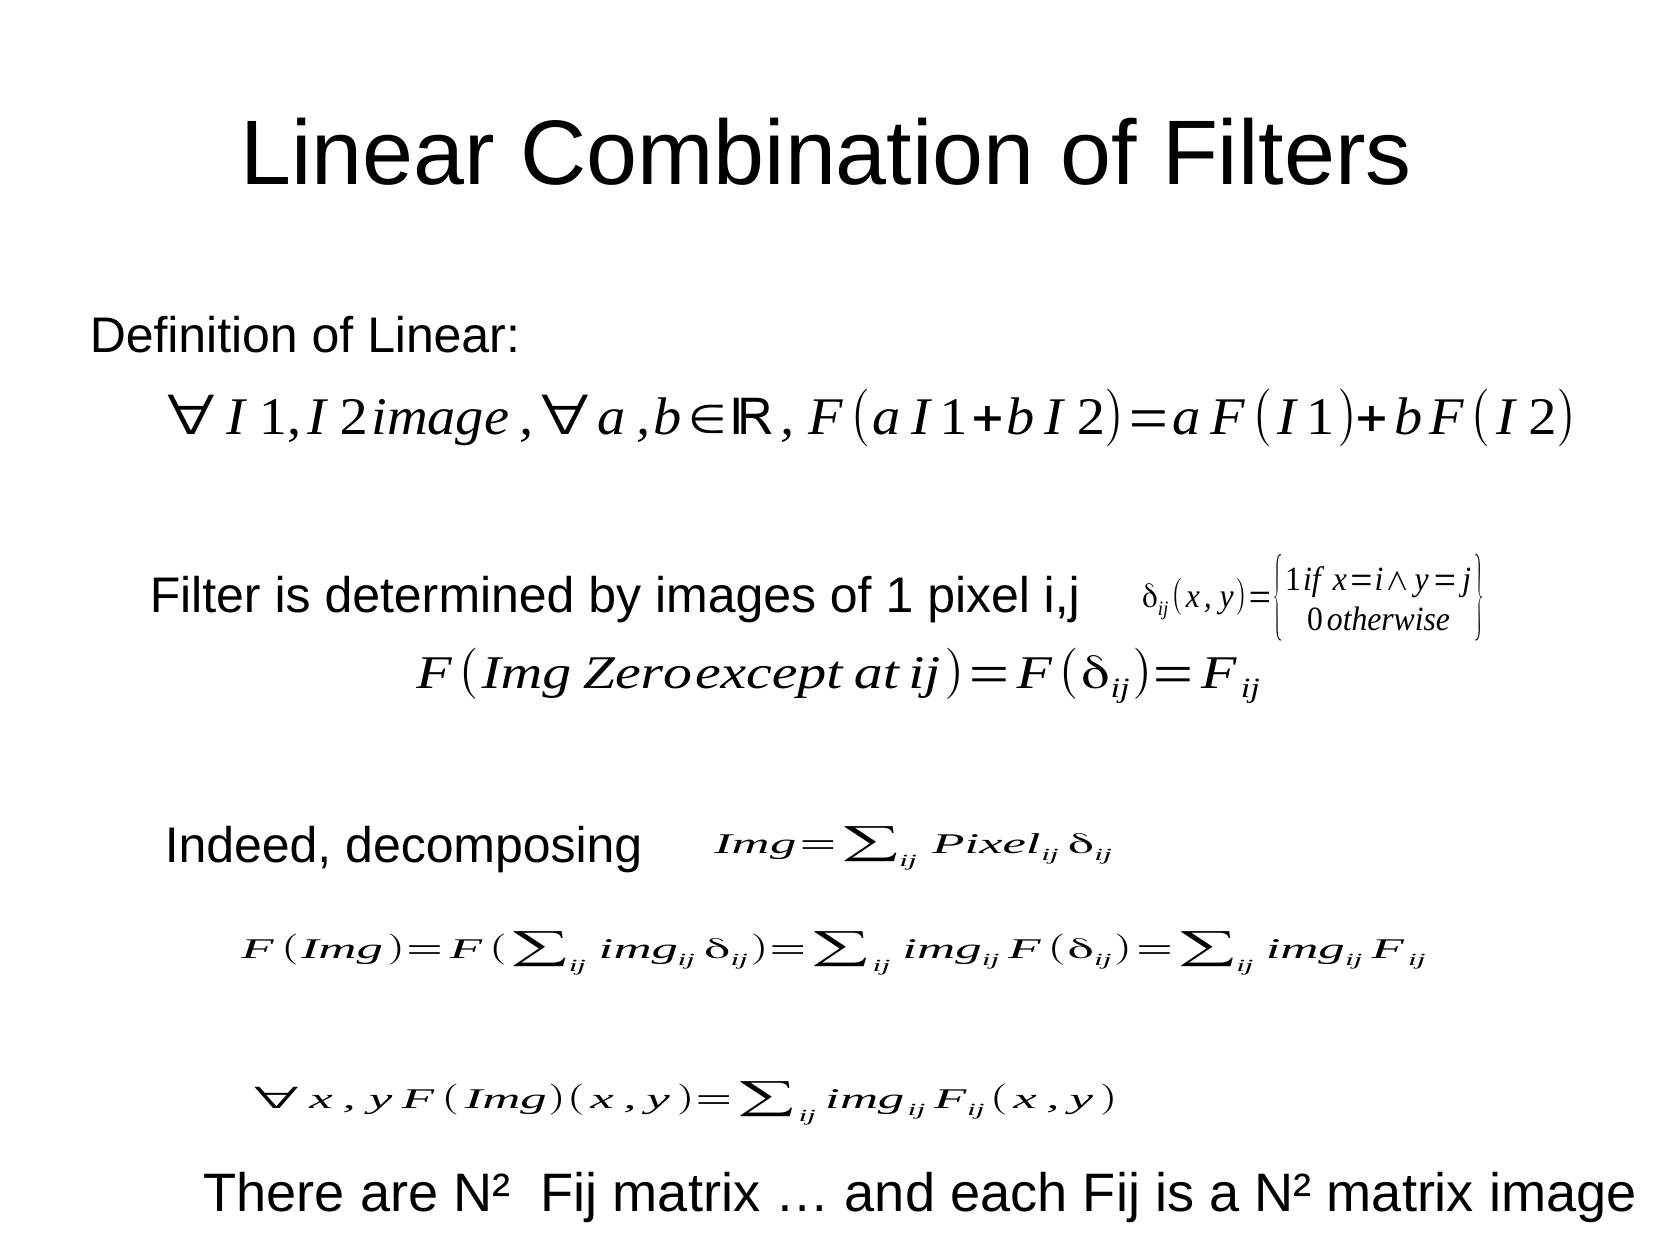

# Linear Combination of Filters
Definition of Linear:
Filter is determined by images of 1 pixel i,j
Indeed, decomposing
There are N² Fij matrix … and each Fij is a N² matrix image